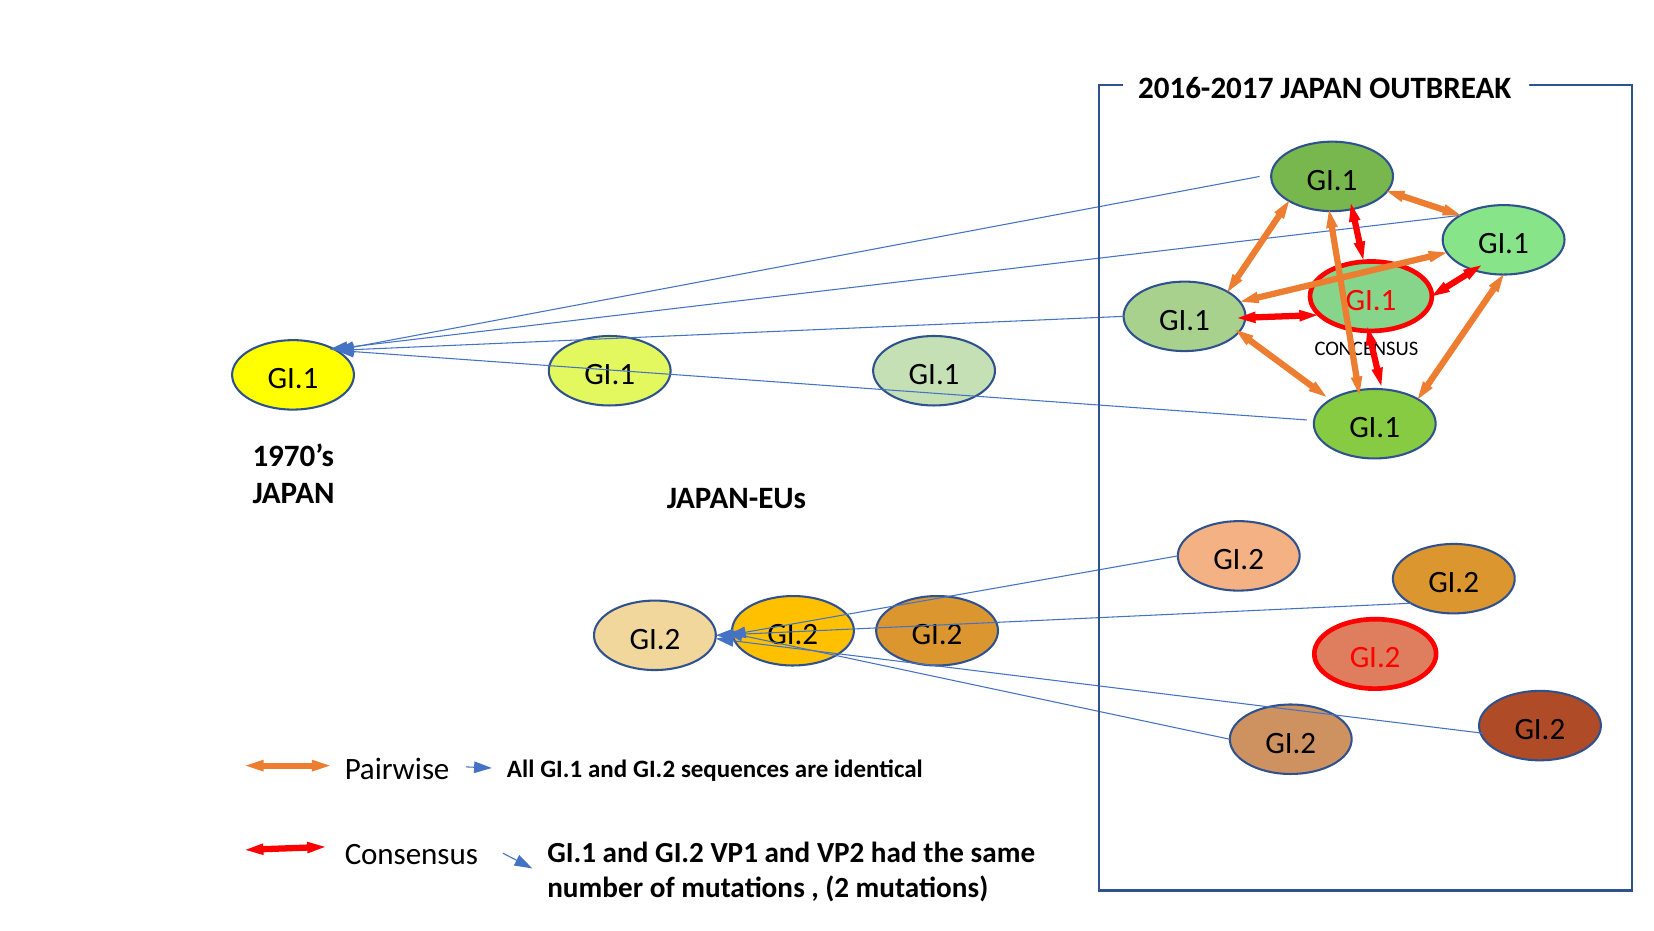

2016-2017 JAPAN OUTBREAK
GI.1
GI.1
GI.1
GI.1
CONCENSUS
GI.1
GI.1
GI.1
GI.1
1970’s
JAPAN
JAPAN-EUs
GI.2
GI.2
GI.2
GI.2
GI.2
GI.2
GI.2
GI.2
Pairwise
All GI.1 and GI.2 sequences are identical
GI.1 and GI.2 VP1 and VP2 had the same number of mutations , (2 mutations)
Consensus